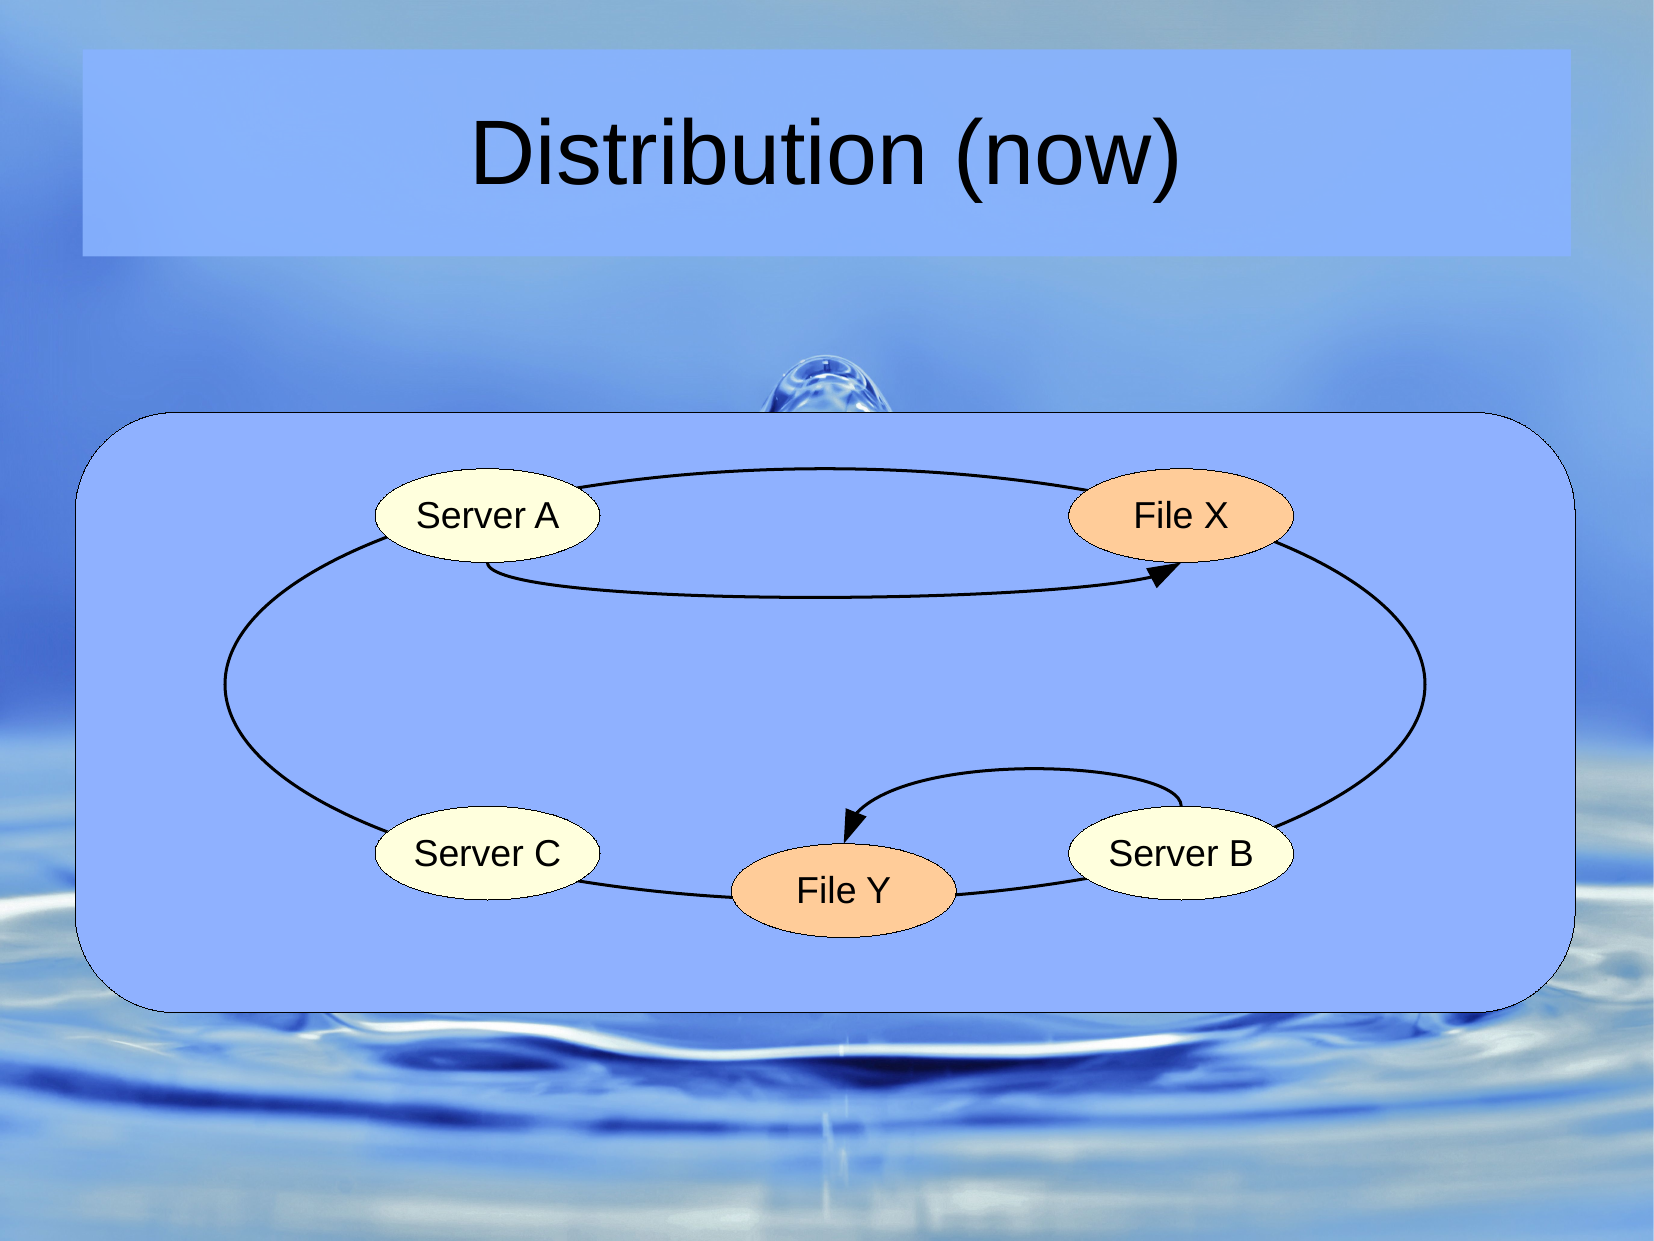

# Distribution (now)
Server A
File X
Server C
Server B
File Y